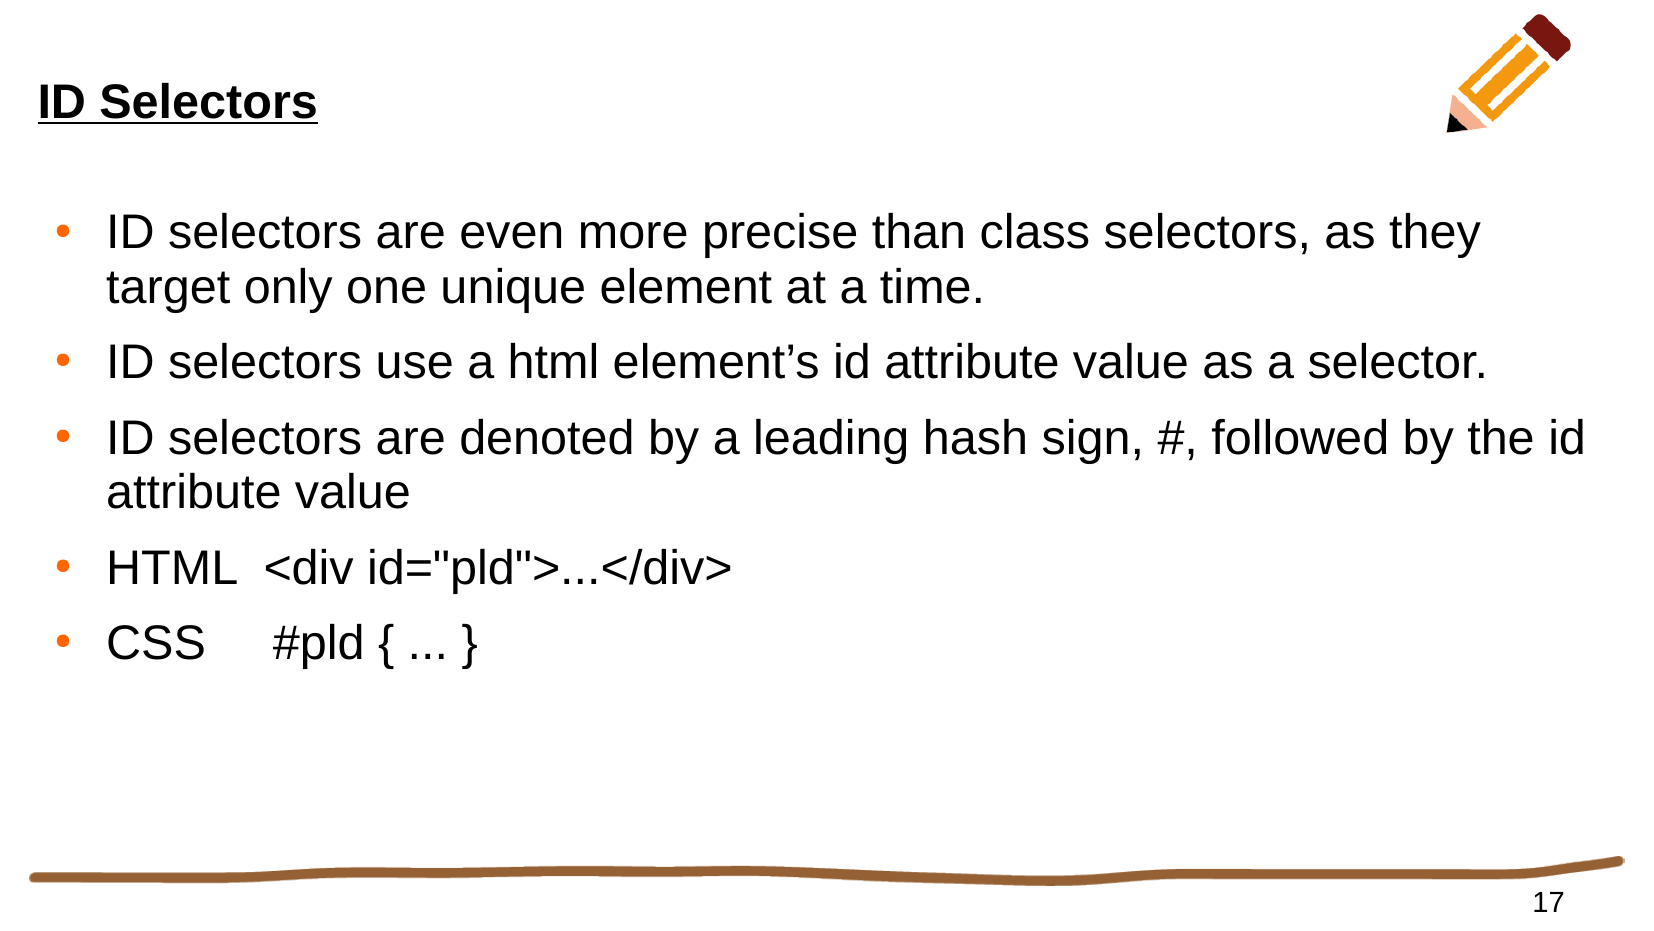

# ID Selectors
ID selectors are even more precise than class selectors, as they target only one unique element at a time.
ID selectors use a html element’s id attribute value as a selector.
ID selectors are denoted by a leading hash sign, #, followed by the id attribute value
HTML <div id="pld">...</div>
CSS #pld { ... }
17